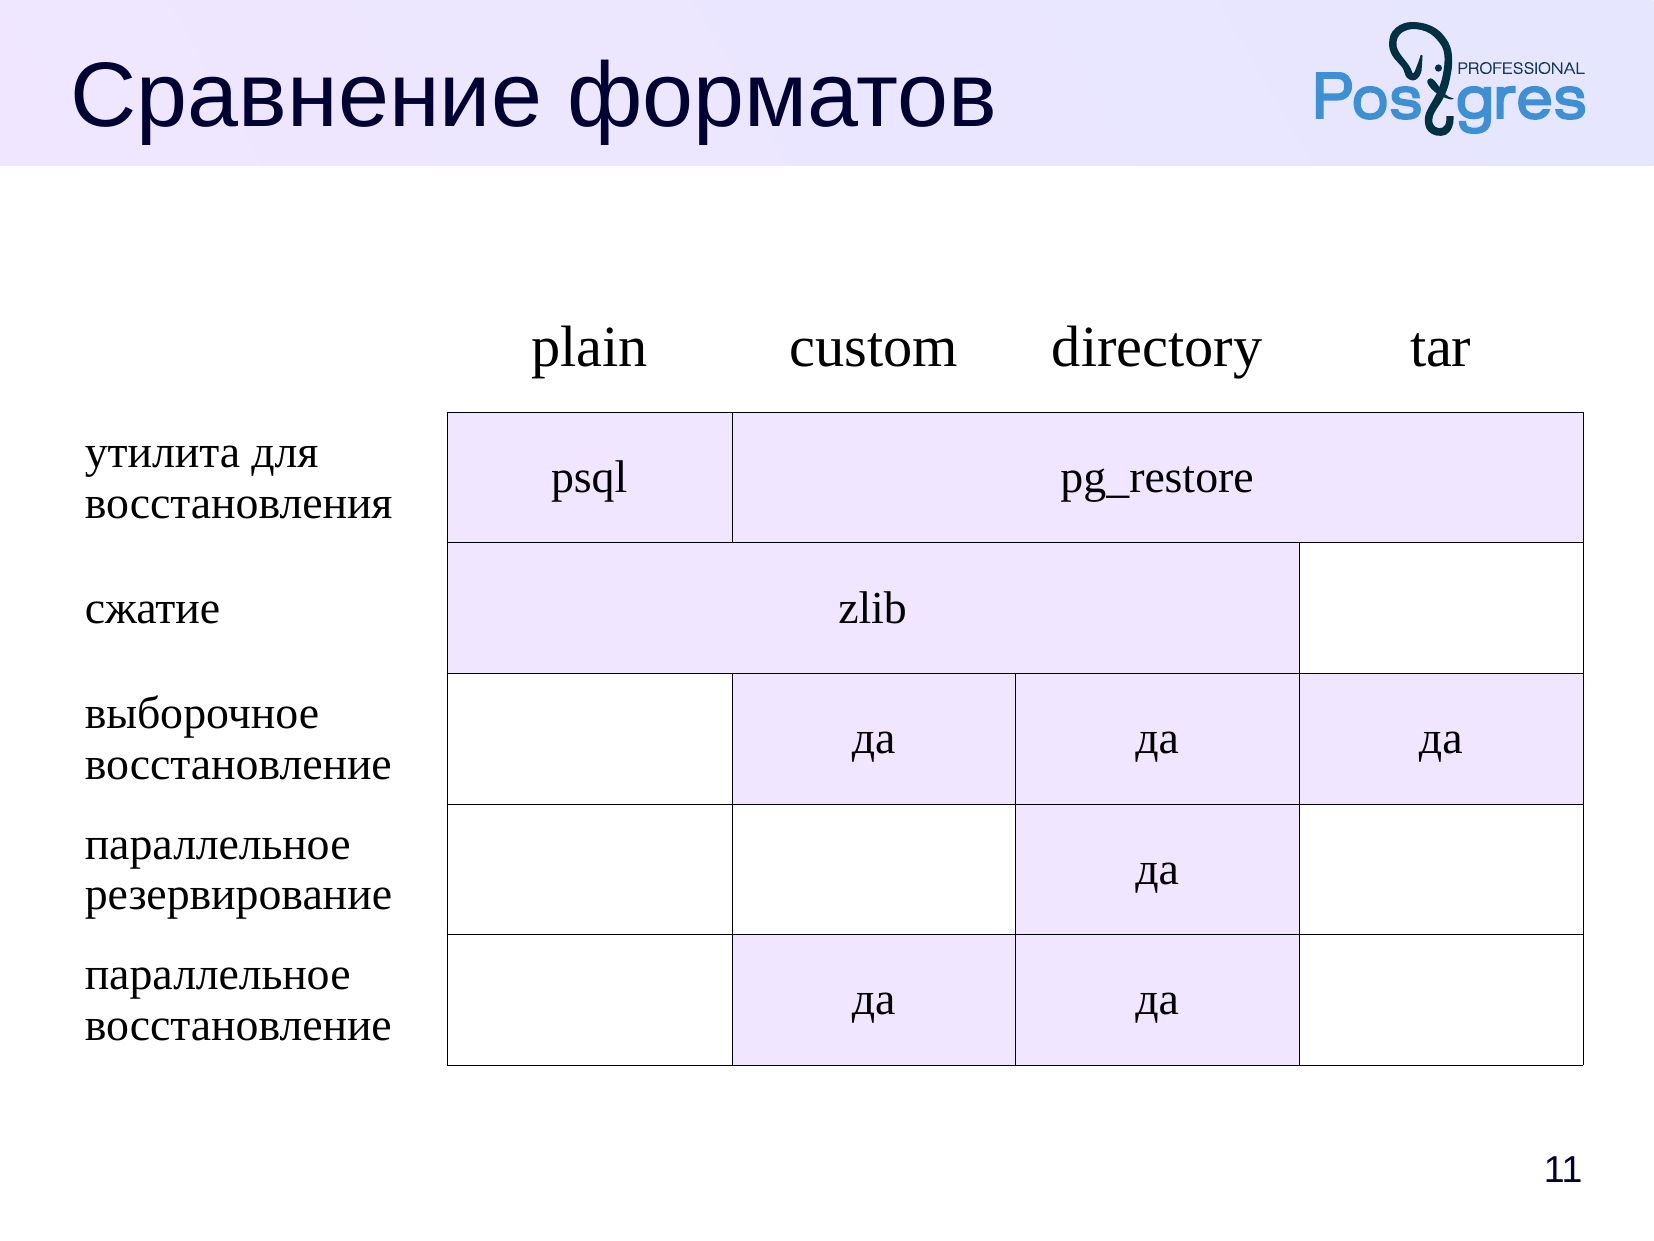

# Сравнение форматов
| | plain | custom | directory | tar |
| --- | --- | --- | --- | --- |
| утилита для восстановления | psql | pg\_restore | | |
| сжатие | zlib | | | |
| выборочное восстановление | | да | да | да |
| параллельное резервирование | | | да | |
| параллельное восстановление | | да | да | |